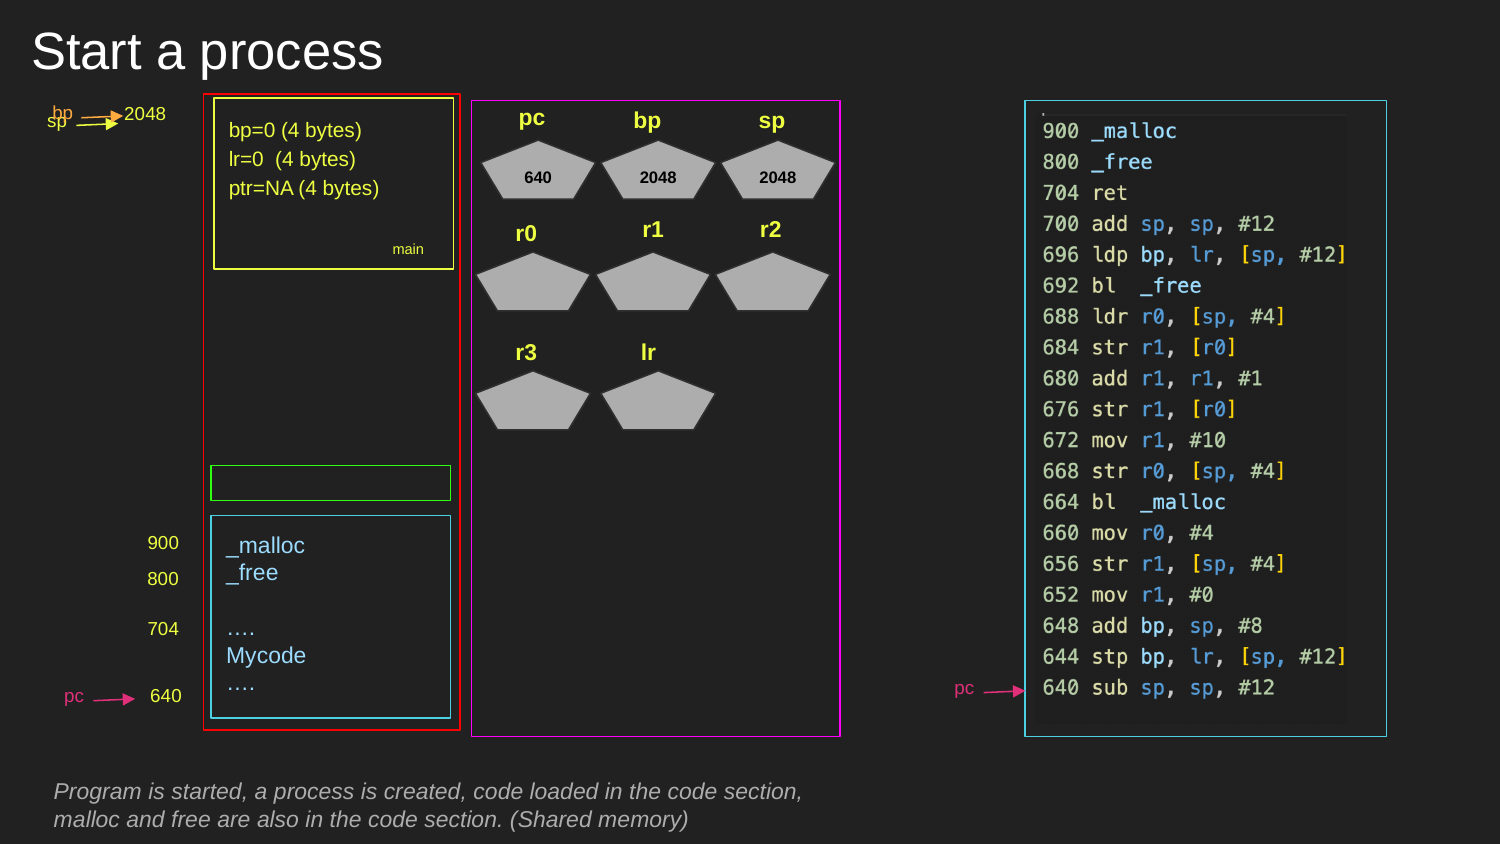

# Start a process
bp
2048
pc
bp
sp
sp
bp=0 (4 bytes)
lr=0 (4 bytes)
ptr=NA (4 bytes)
640
2048
2048
r1
r2
r0
main
r3
lr
900
_malloc
_free
….
Mycode
….
800
704
pc
pc
640
Program is started, a process is created, code loaded in the code section, malloc and free are also in the code section. (Shared memory)